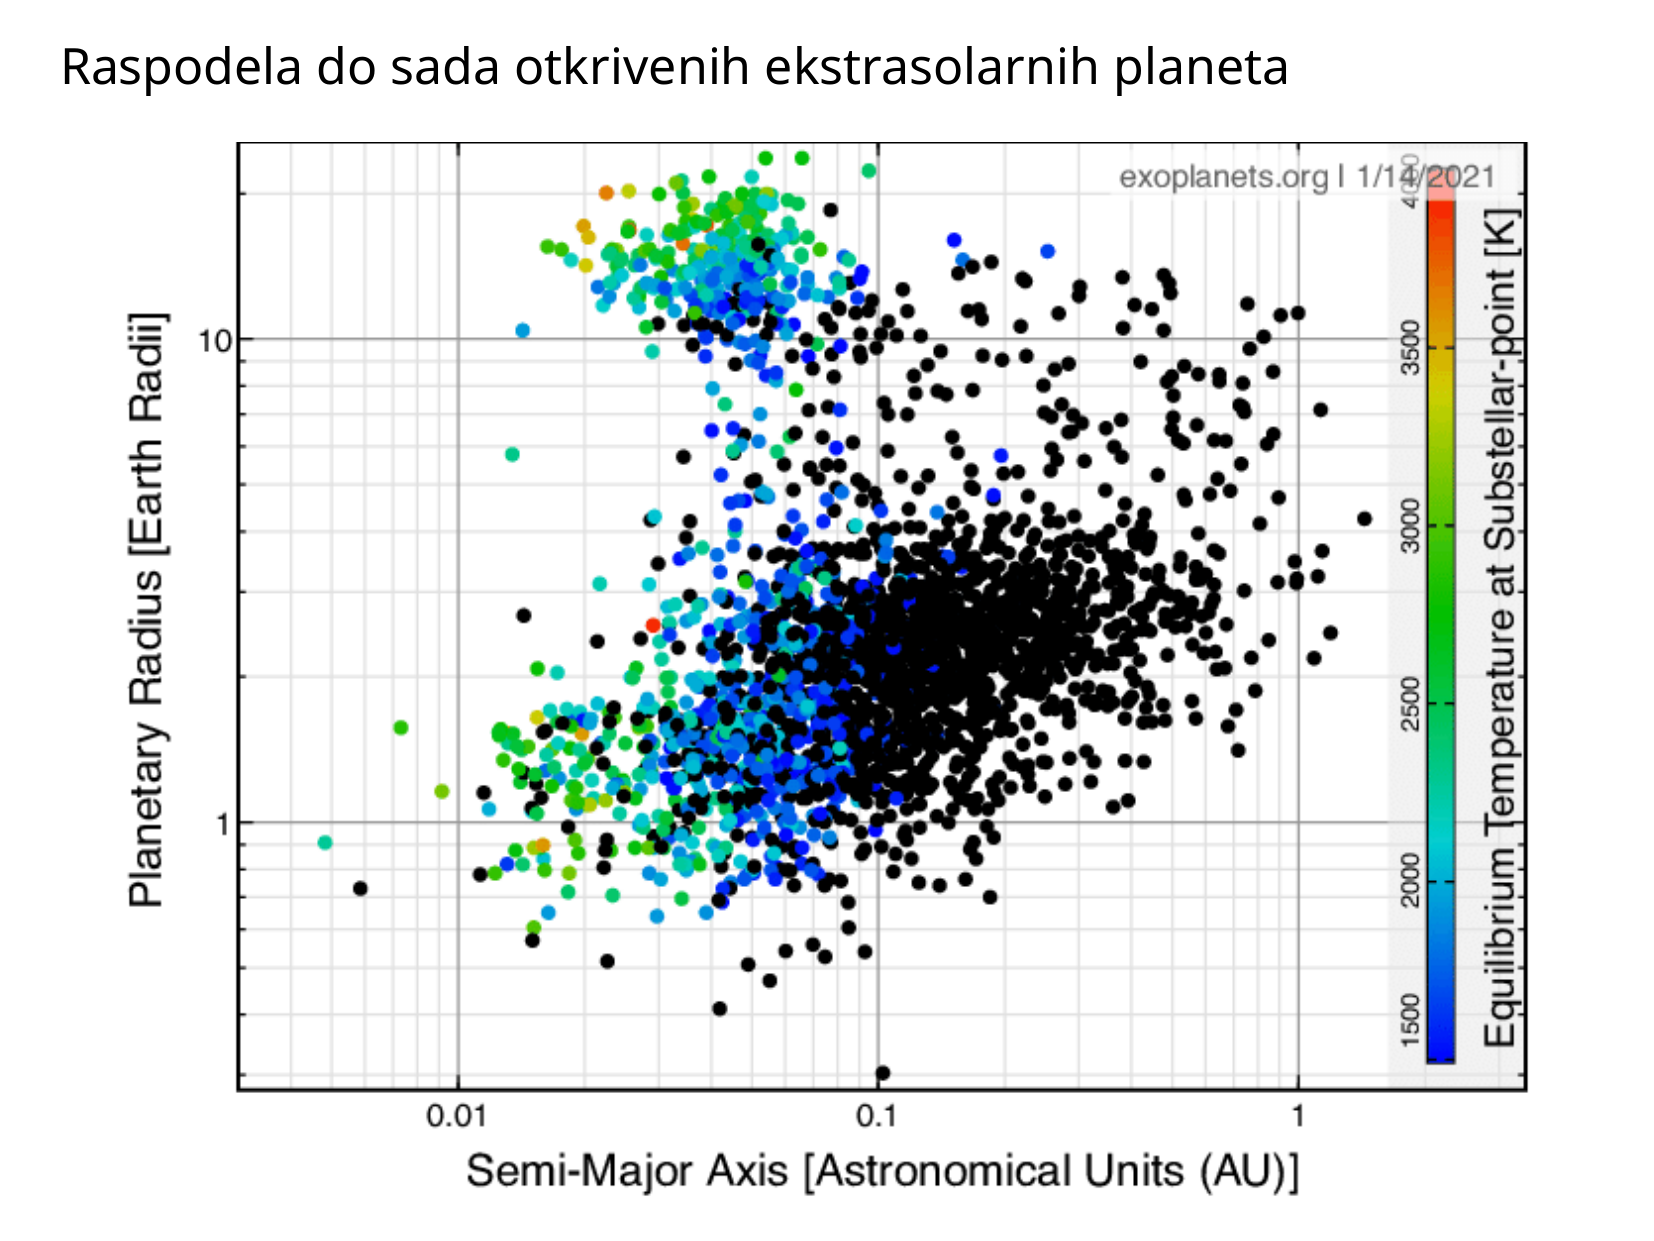

# Raspodela do sada otkrivenih ekstrasolarnih planeta